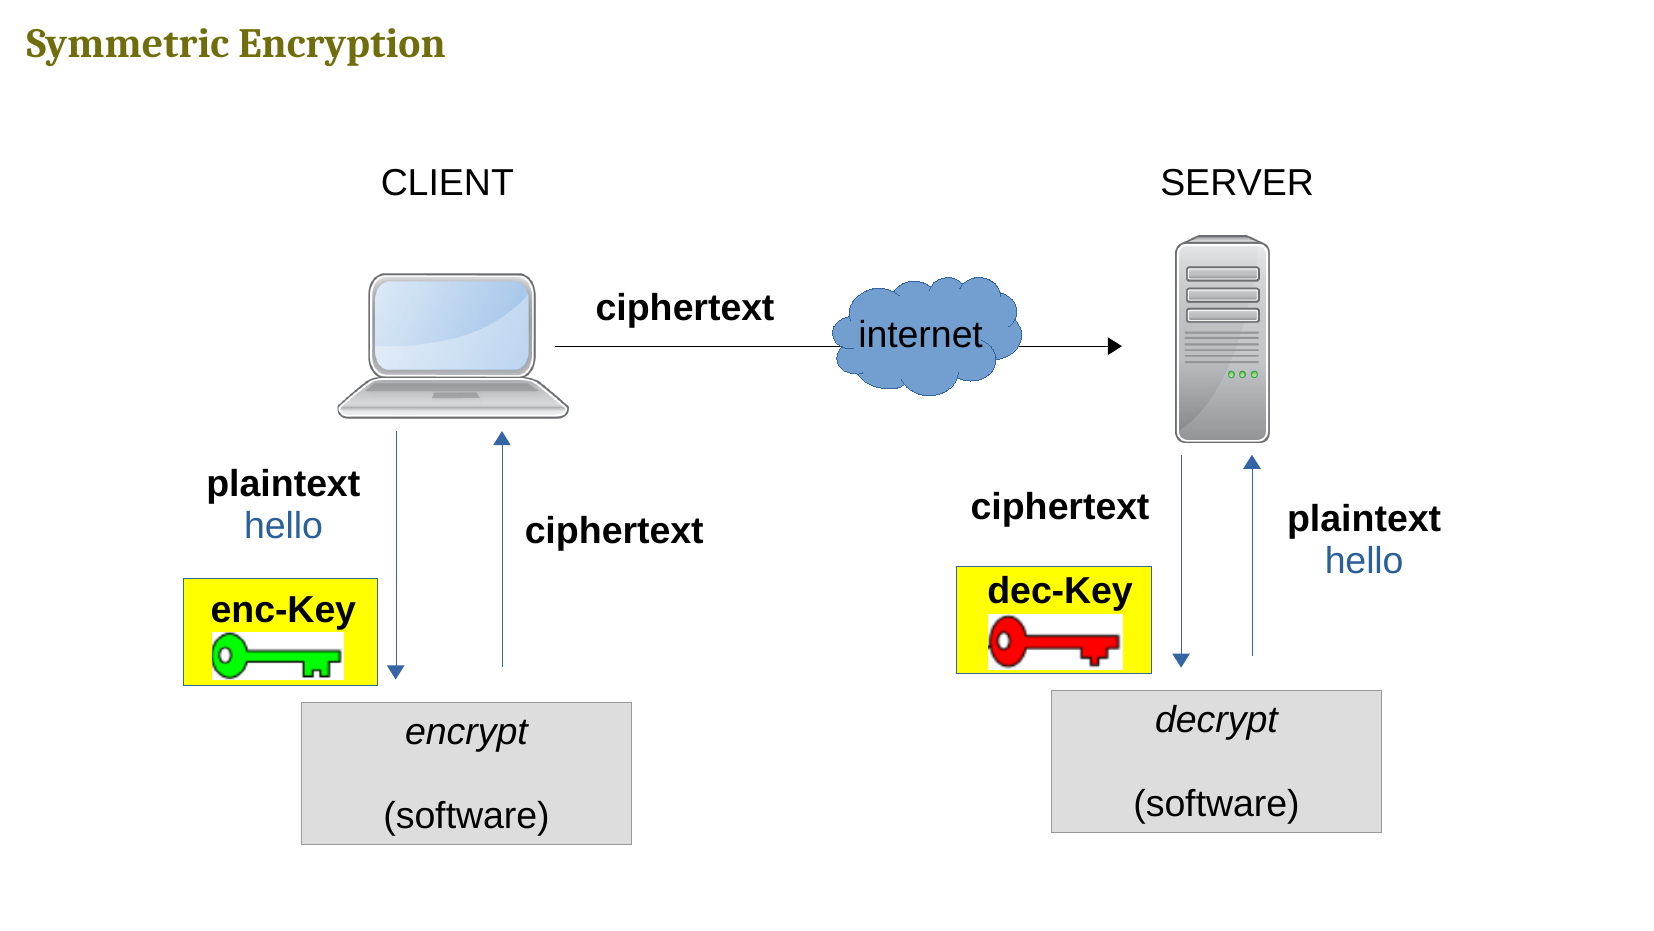

Symmetric Encryption
CLIENT
SERVER
internet
ciphertext
plaintext
hello
enc-Key
ciphertext
dec-Key
plaintext
hello
ciphertext
decrypt
(software)
encrypt
(software)